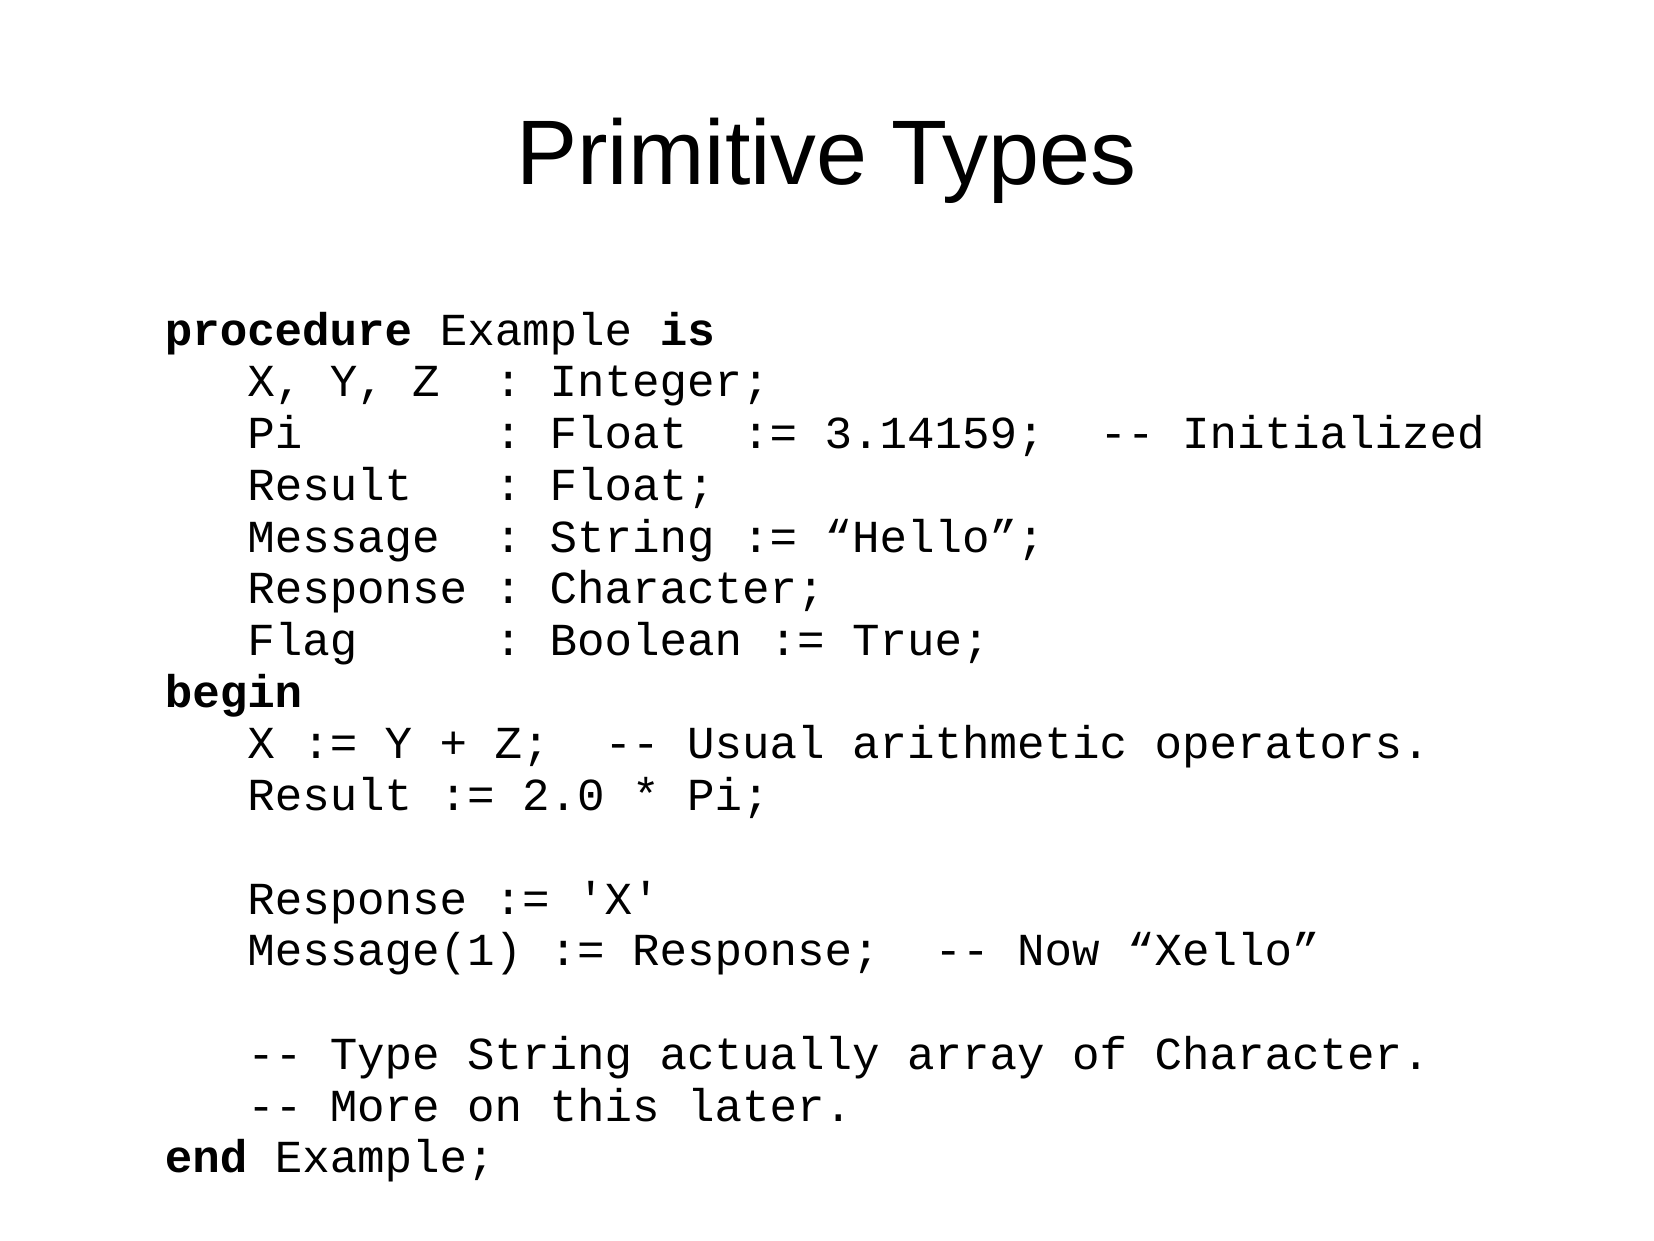

# Primitive Types
procedure Example is
 X, Y, Z : Integer;
 Pi : Float := 3.14159; -- Initialized
 Result : Float;
 Message : String := “Hello”;
 Response : Character;
 Flag : Boolean := True;
begin
 X := Y + Z; -- Usual arithmetic operators.
 Result := 2.0 * Pi;
 Response := 'X'
 Message(1) := Response; -- Now “Xello”
 -- Type String actually array of Character.
 -- More on this later.
end Example;